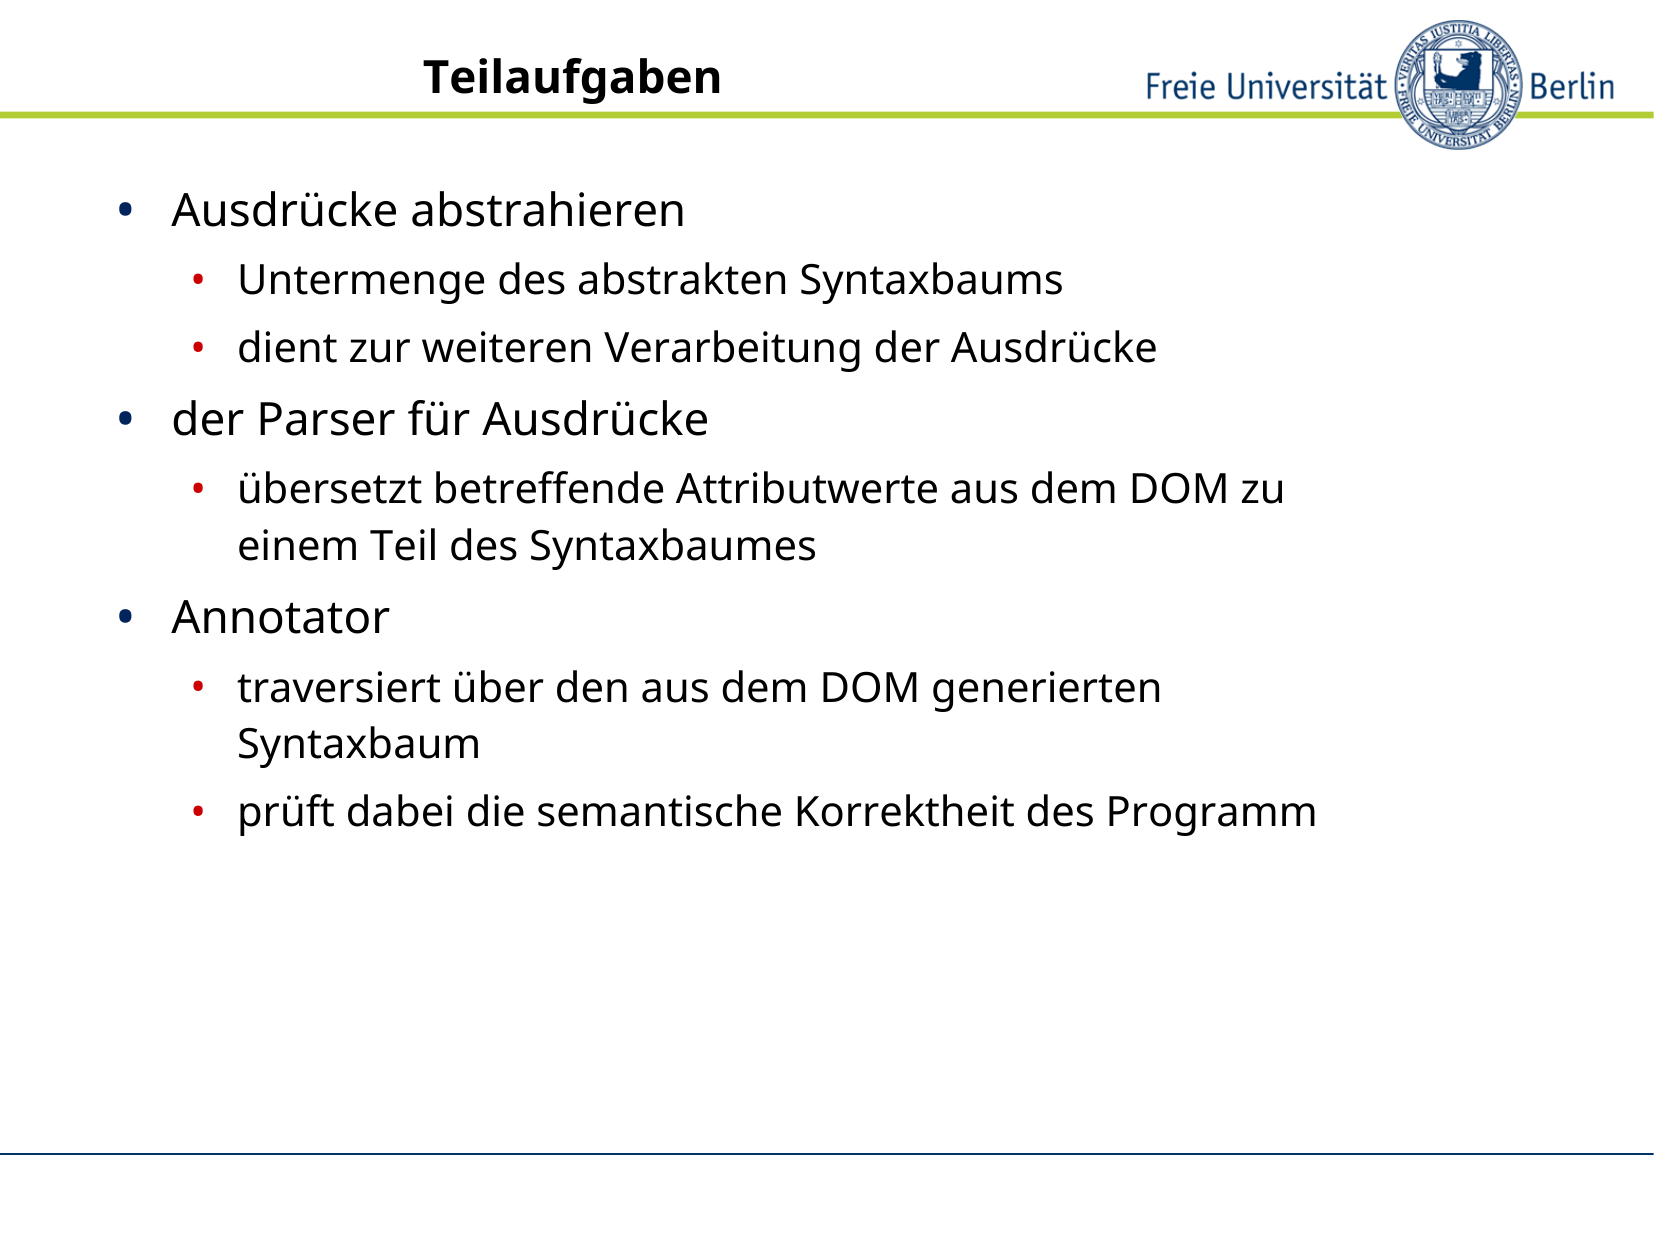

# Teilaufgaben
Ausdrücke abstrahieren
Untermenge des abstrakten Syntaxbaums
dient zur weiteren Verarbeitung der Ausdrücke
der Parser für Ausdrücke
übersetzt betreffende Attributwerte aus dem DOM zu einem Teil des Syntaxbaumes
Annotator
traversiert über den aus dem DOM generierten Syntaxbaum
prüft dabei die semantische Korrektheit des Programm